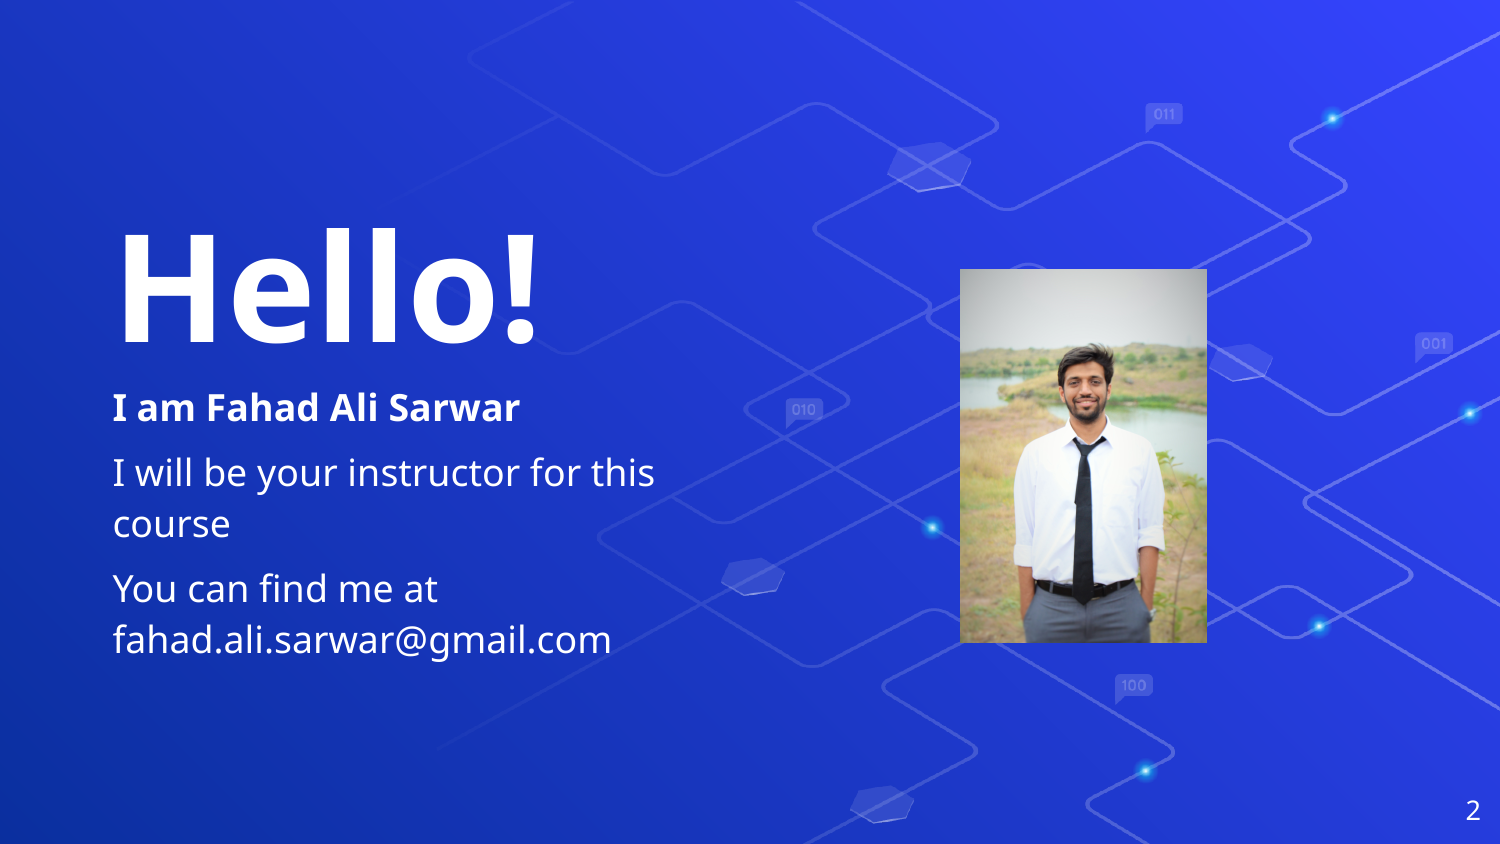

# Hello!
I am Fahad Ali Sarwar
I will be your instructor for this course
You can find me at fahad.ali.sarwar@gmail.com